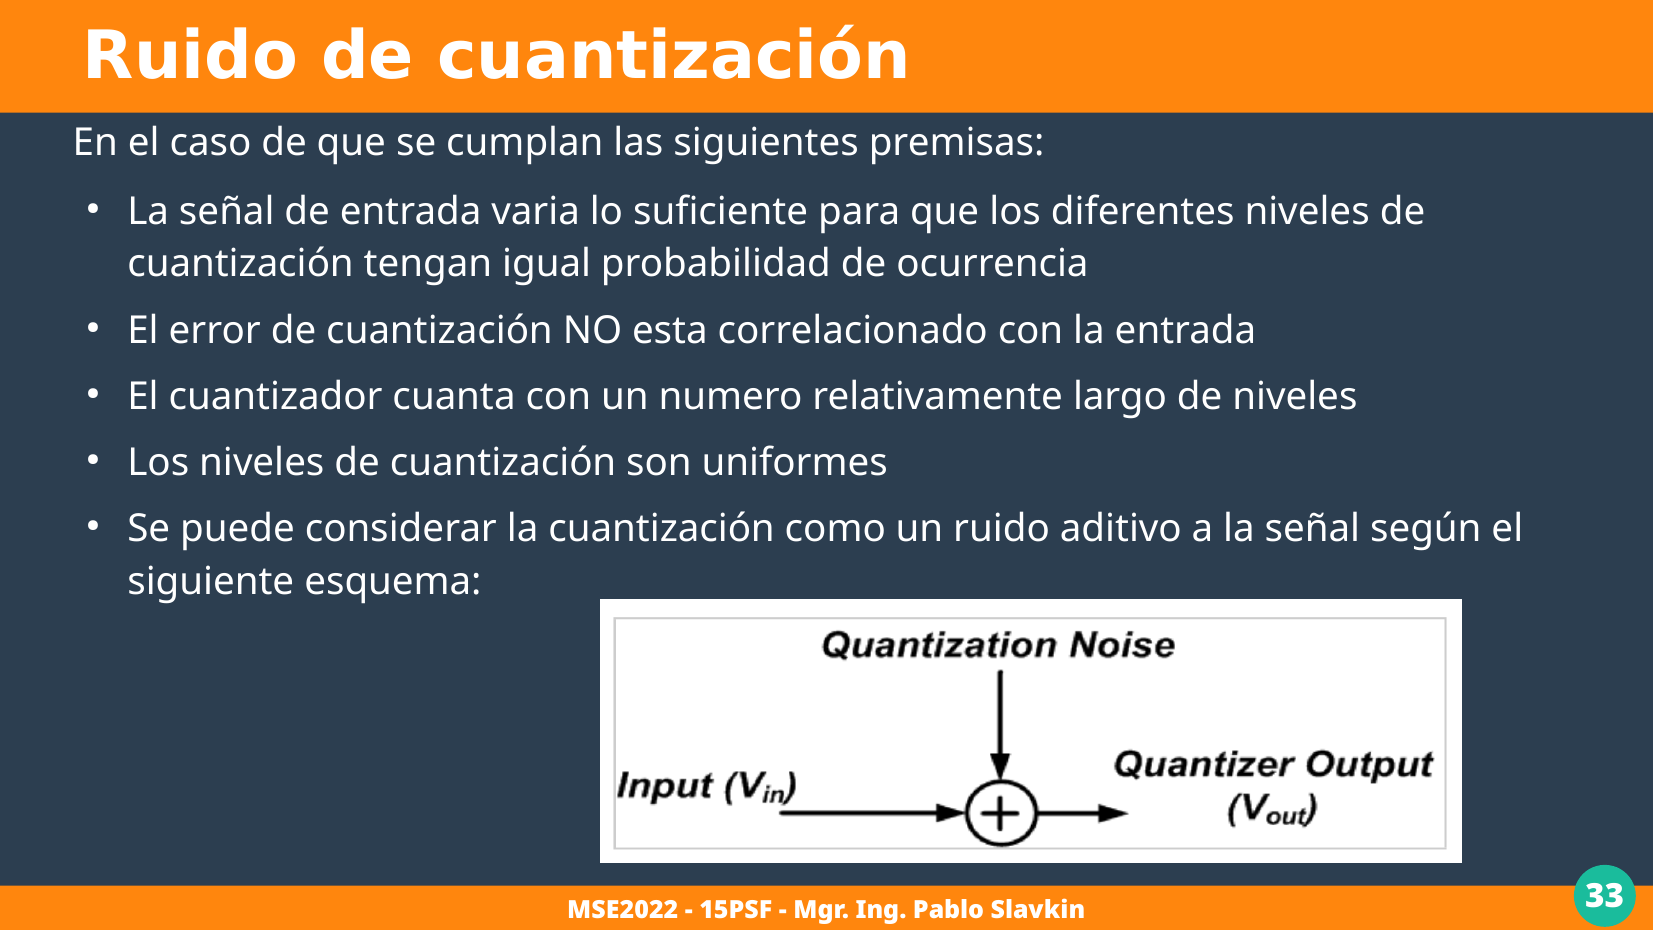

Ruido de cuantización
# En el caso de que se cumplan las siguientes premisas:
La señal de entrada varia lo suficiente para que los diferentes niveles de cuantización tengan igual probabilidad de ocurrencia
El error de cuantización NO esta correlacionado con la entrada
El cuantizador cuanta con un numero relativamente largo de niveles
Los niveles de cuantización son uniformes
Se puede considerar la cuantización como un ruido aditivo a la señal según el siguiente esquema:
MSE2022 - 15PSF - Mgr. Ing. Pablo Slavkin